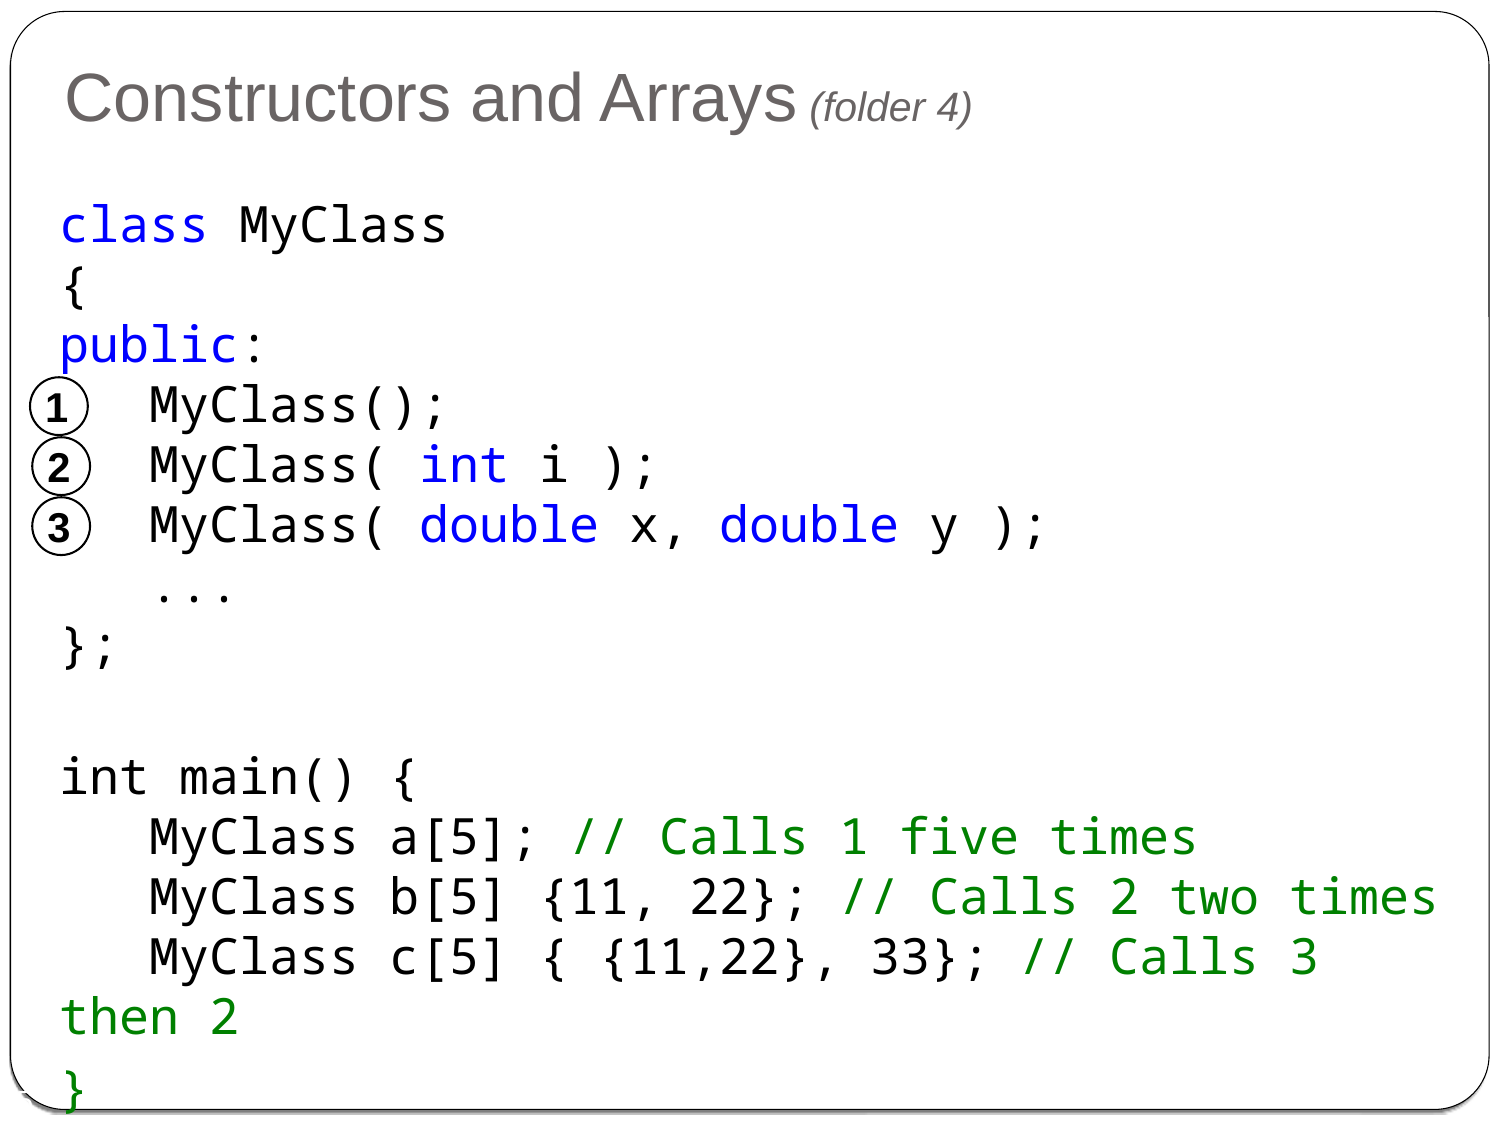

# Constructors and Arrays (folder 4)
class MyClass
{
public:
   MyClass();
   MyClass( int i );
   MyClass( double x, double y );
   ...
};
int main() {
 MyClass a[5]; // Calls 1 five times
 MyClass b[5] {11, 22}; // Calls 2 two times
 MyClass c[5] { {11,22}, 33}; // Calls 3 then 2
}
1
2
3